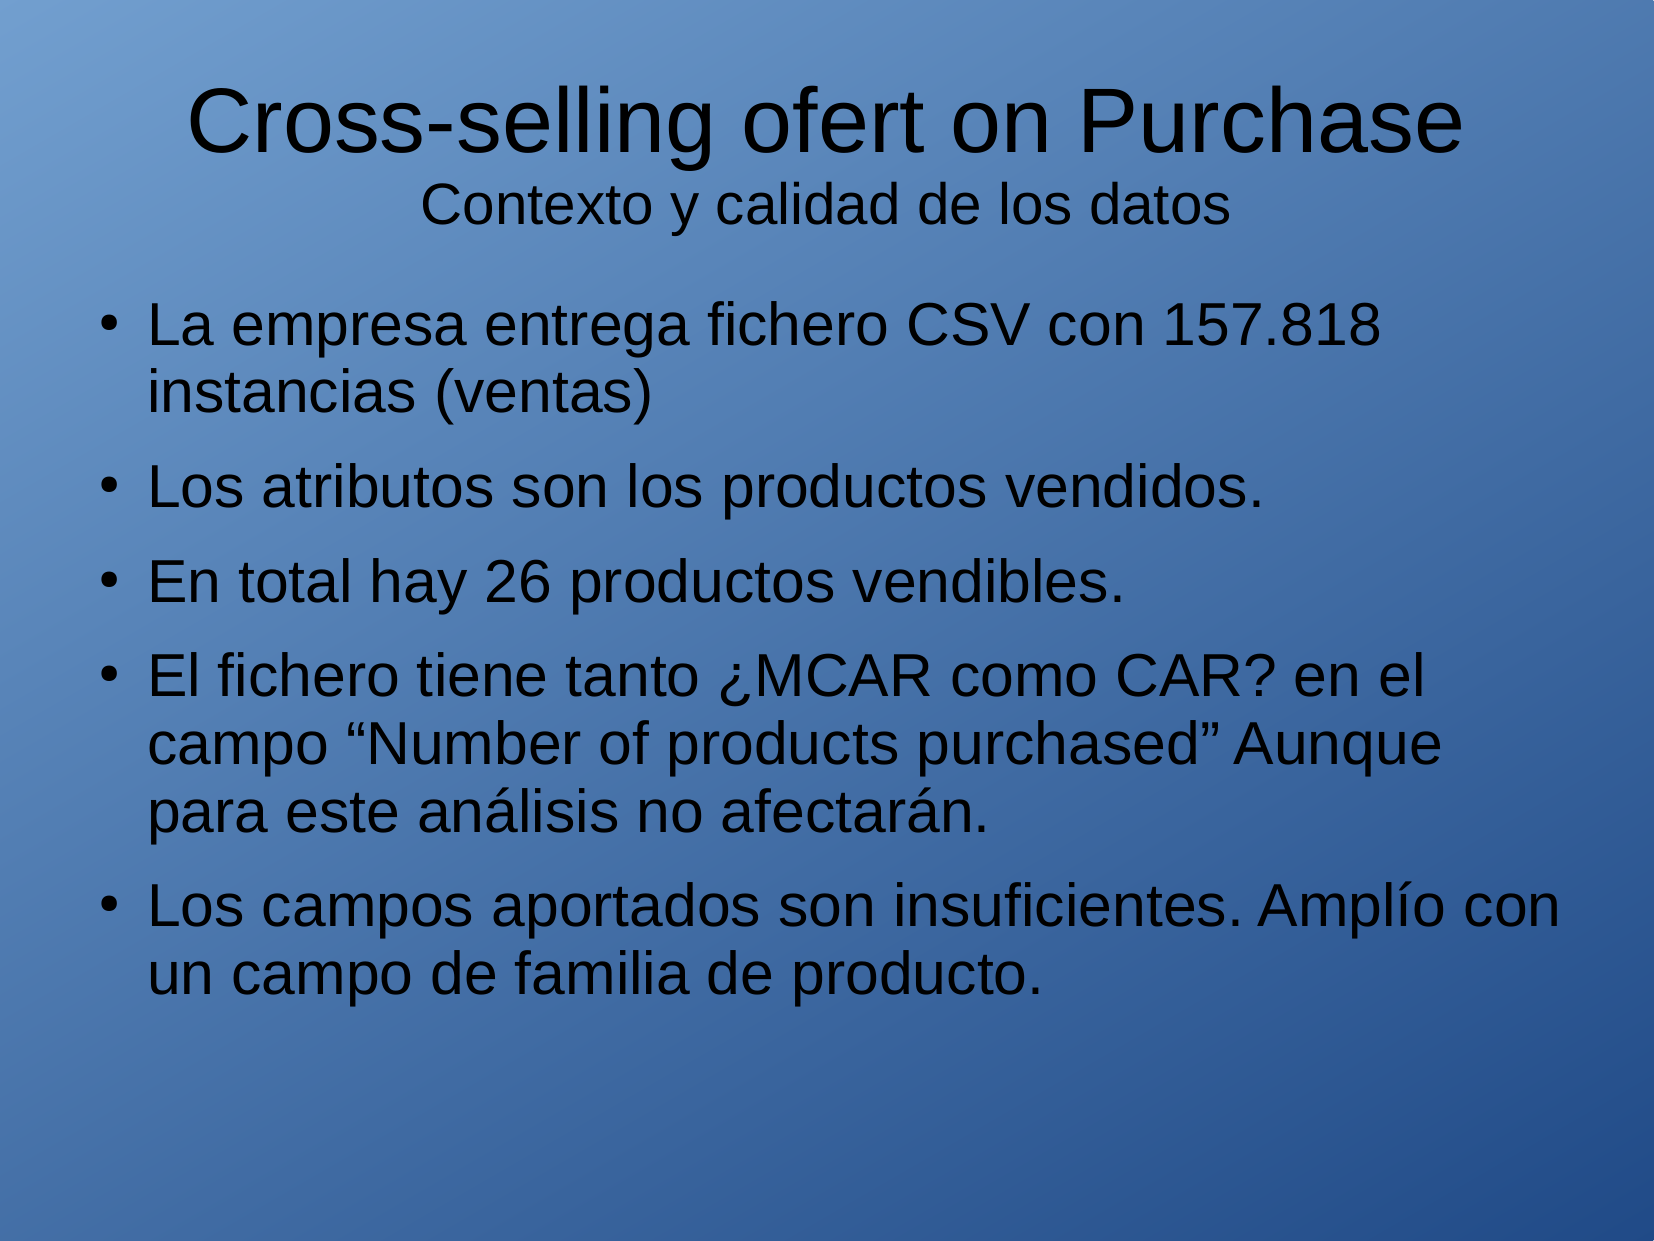

# Cross-selling ofert on Purchase Contexto y calidad de los datos
La empresa entrega fichero CSV con 157.818 instancias (ventas)
Los atributos son los productos vendidos.
En total hay 26 productos vendibles.
El fichero tiene tanto ¿MCAR como CAR? en el campo “Number of products purchased” Aunque para este análisis no afectarán.
Los campos aportados son insuficientes. Amplío con un campo de familia de producto.